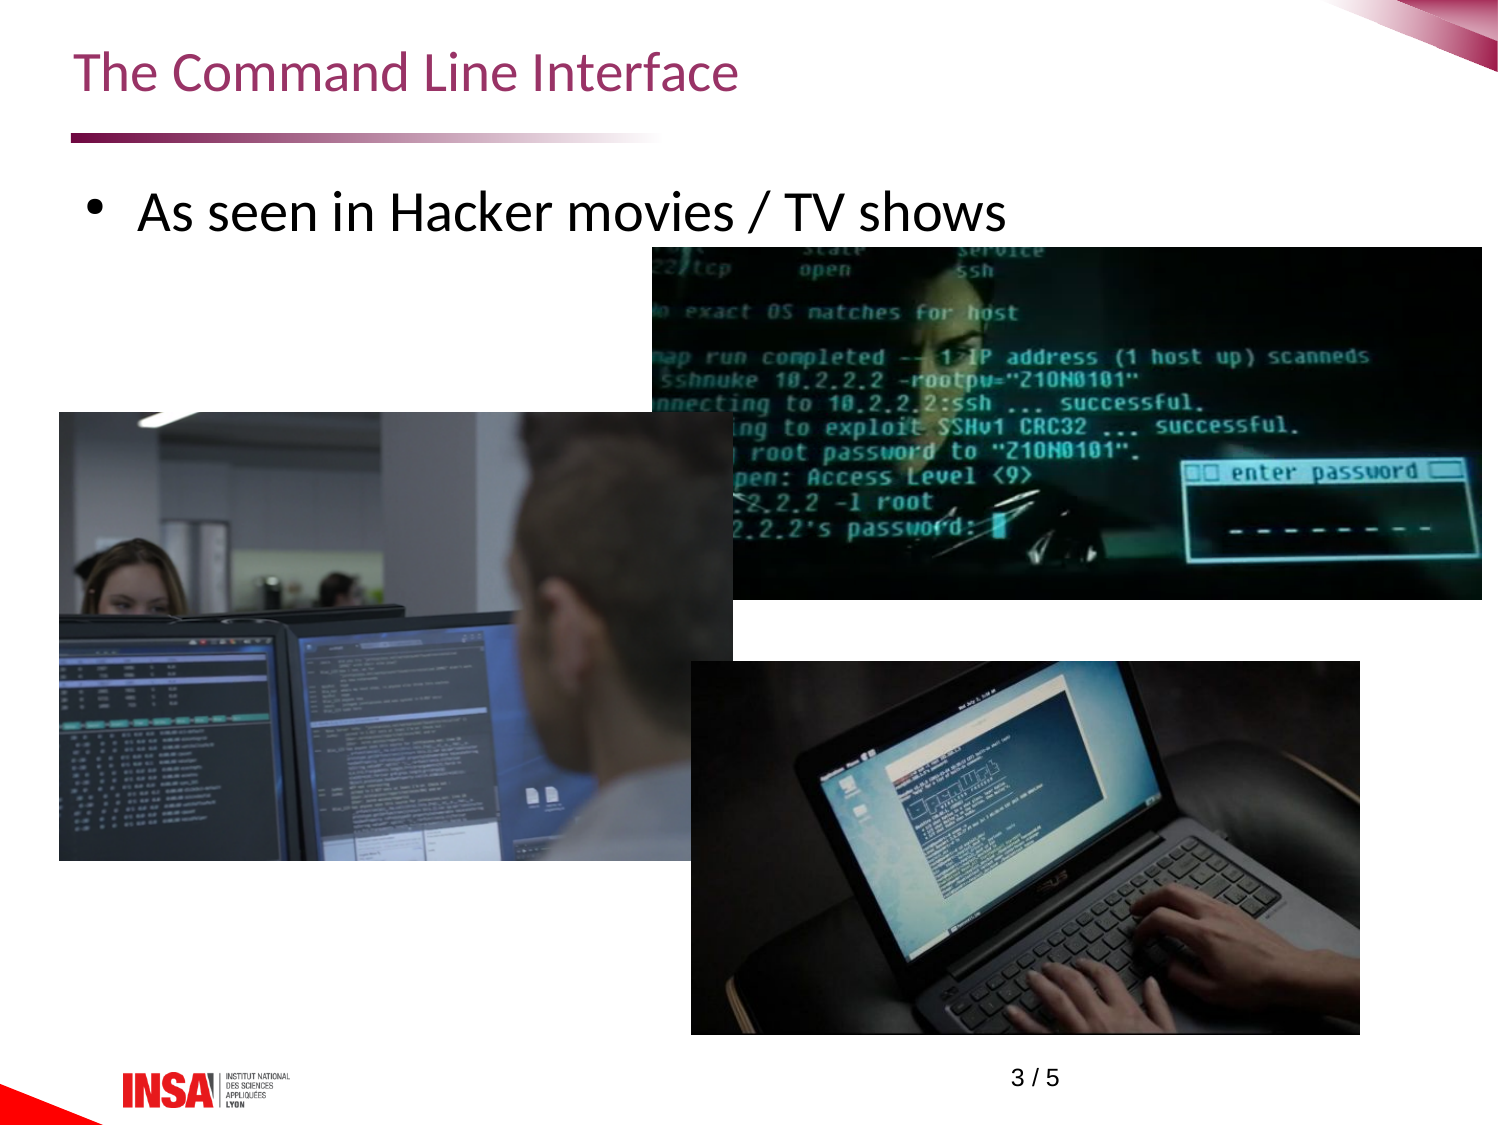

The Command Line Interface
# As seen in Hacker movies / TV shows